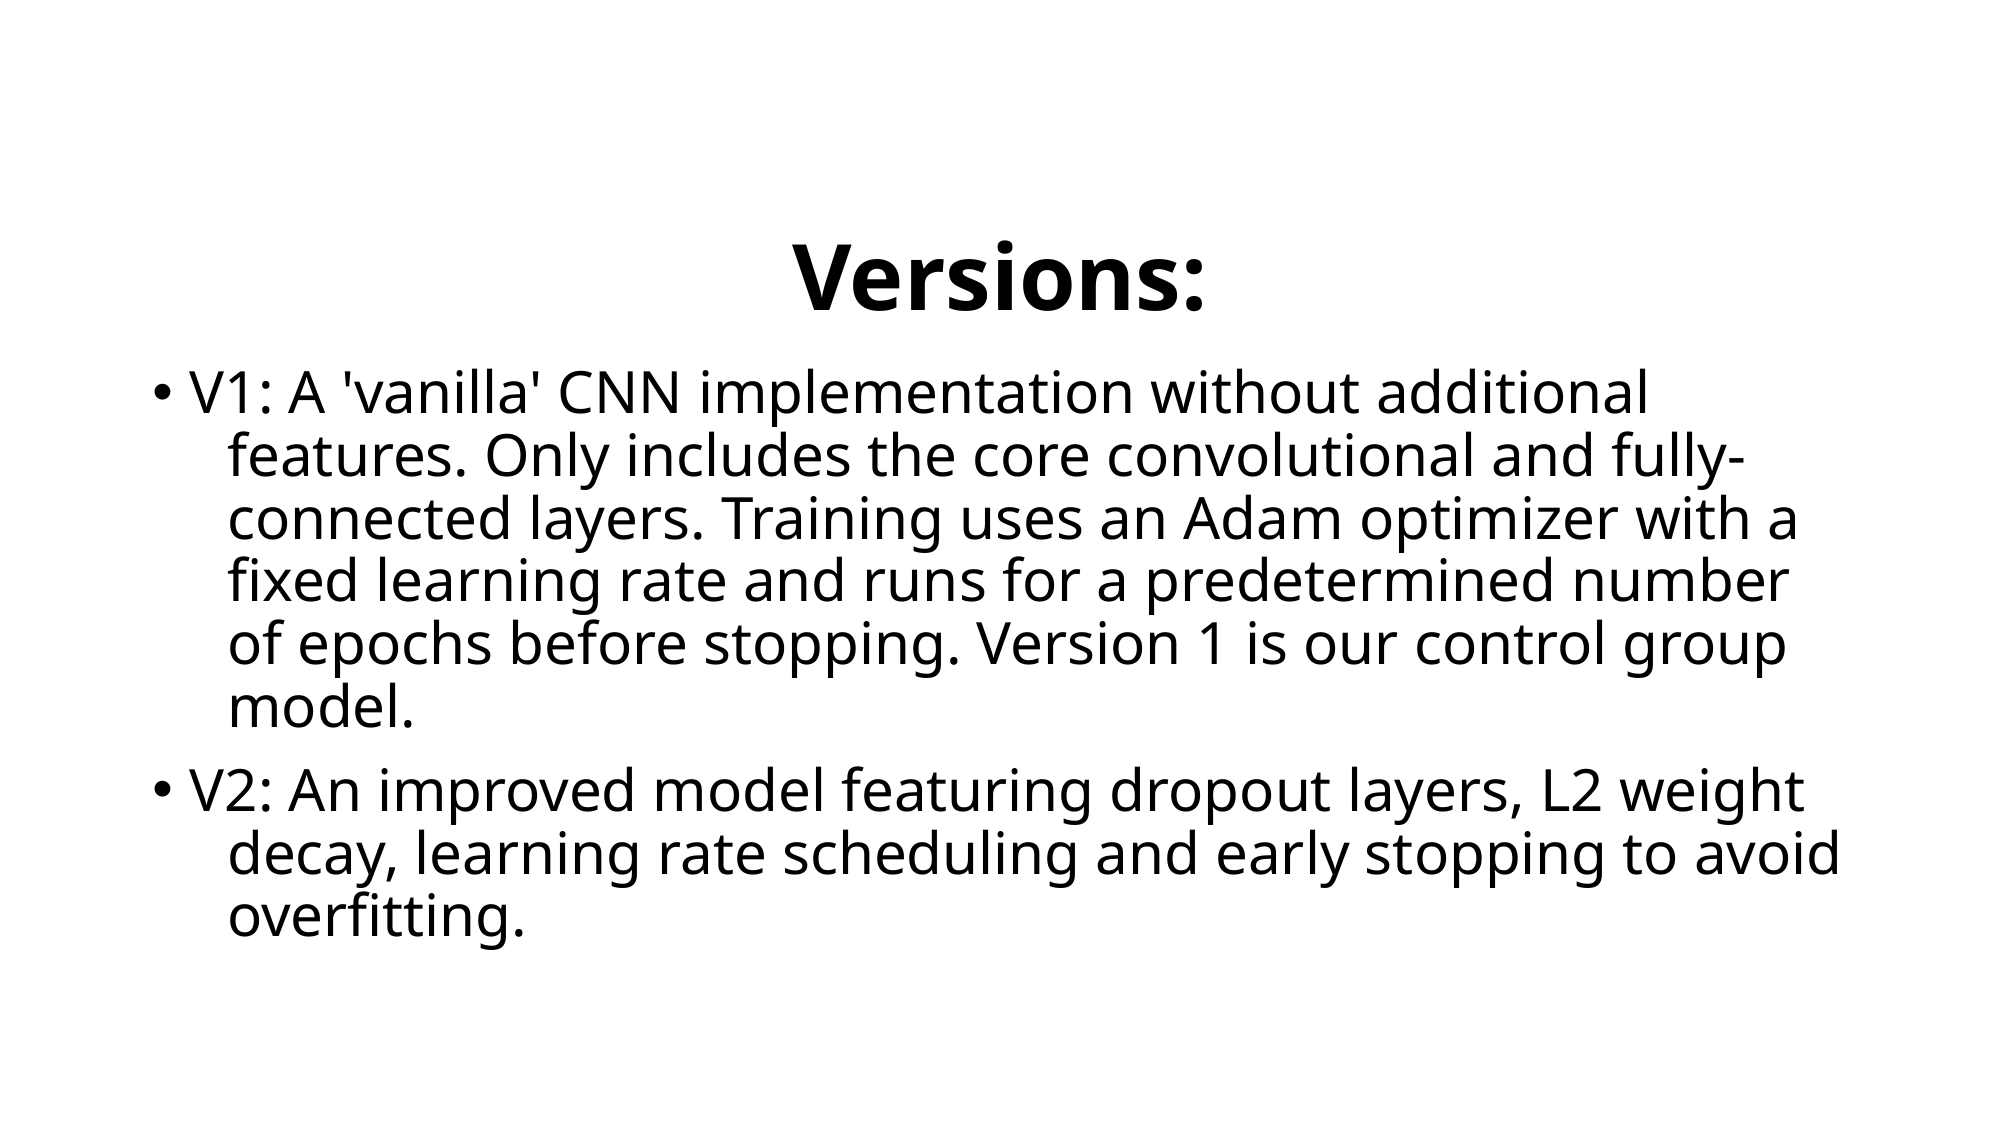

# Versions:
V1: A 'vanilla' CNN implementation without additional features. Only includes the core convolutional and fully-connected layers. Training uses an Adam optimizer with a fixed learning rate and runs for a predetermined number of epochs before stopping. Version 1 is our control group model.
V2: An improved model featuring dropout layers, L2 weight decay, learning rate scheduling and early stopping to avoid overfitting.